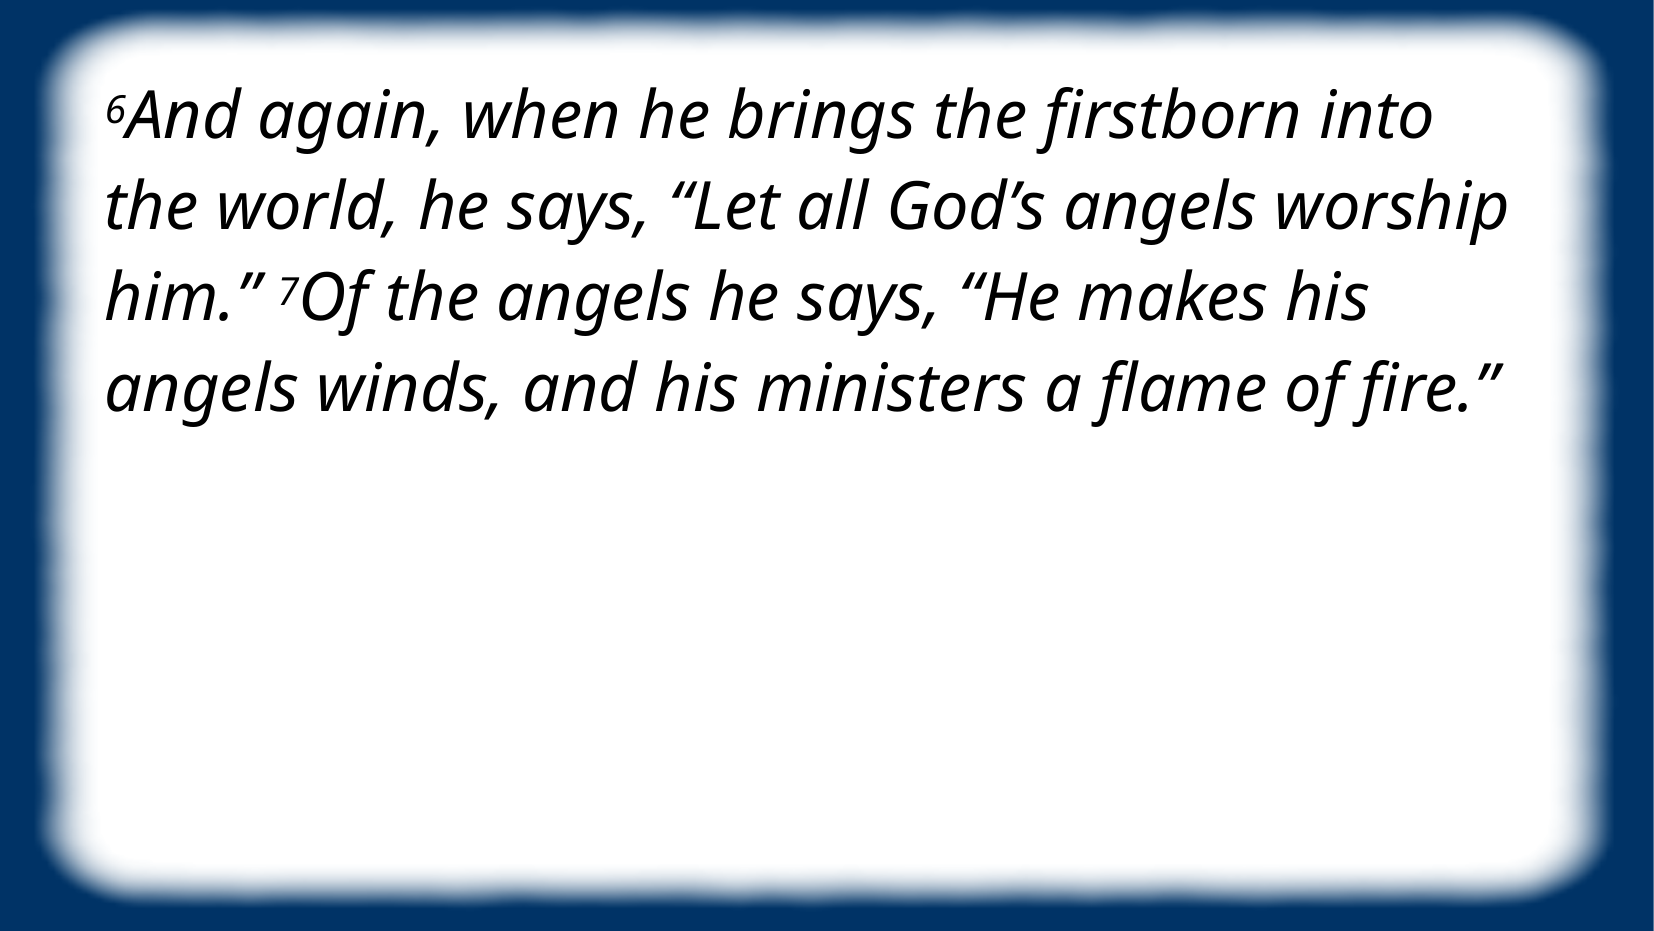

6And again, when he brings the firstborn into the world, he says, “Let all God’s angels worship him.” 7Of the angels he says, “He makes his angels winds, and his ministers a flame of fire.”